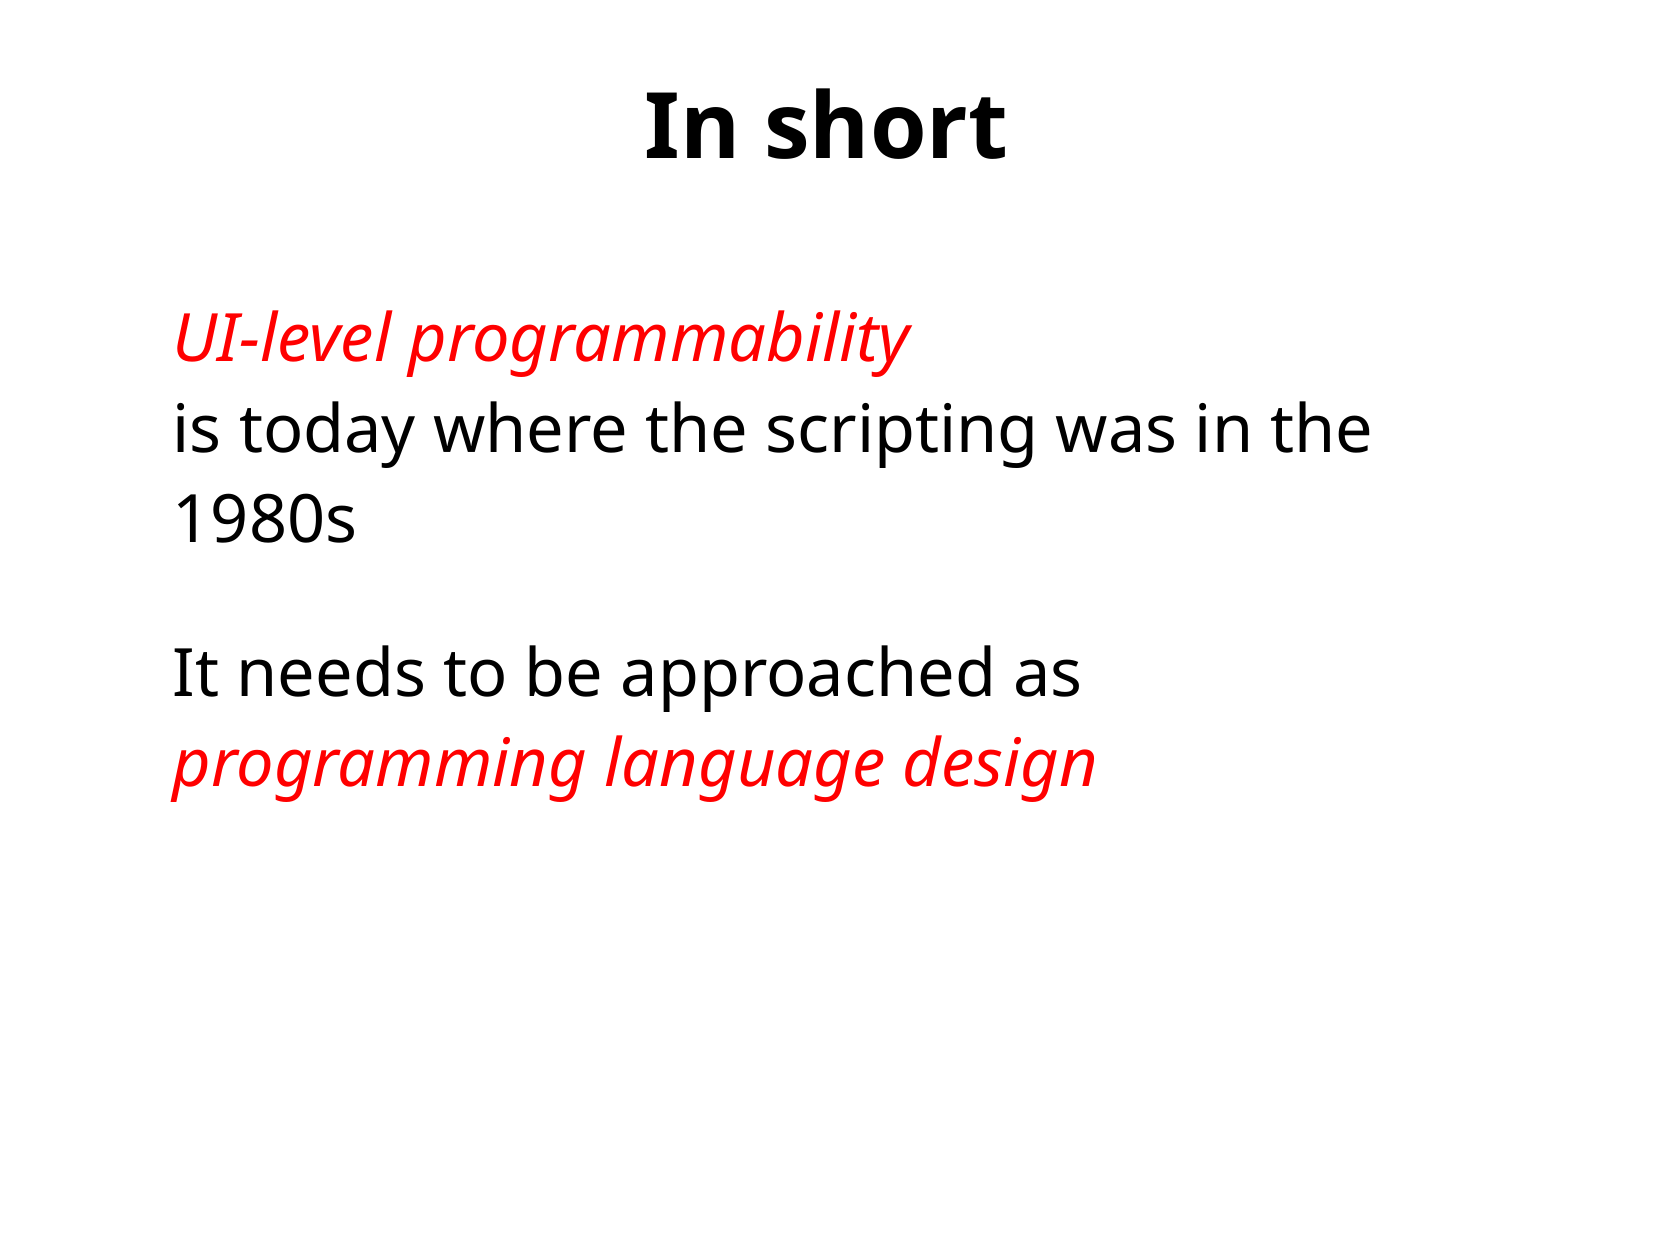

# In short
UI-level programmability
is today where the scripting was in the 1980s
It needs to be approached as
programming language design